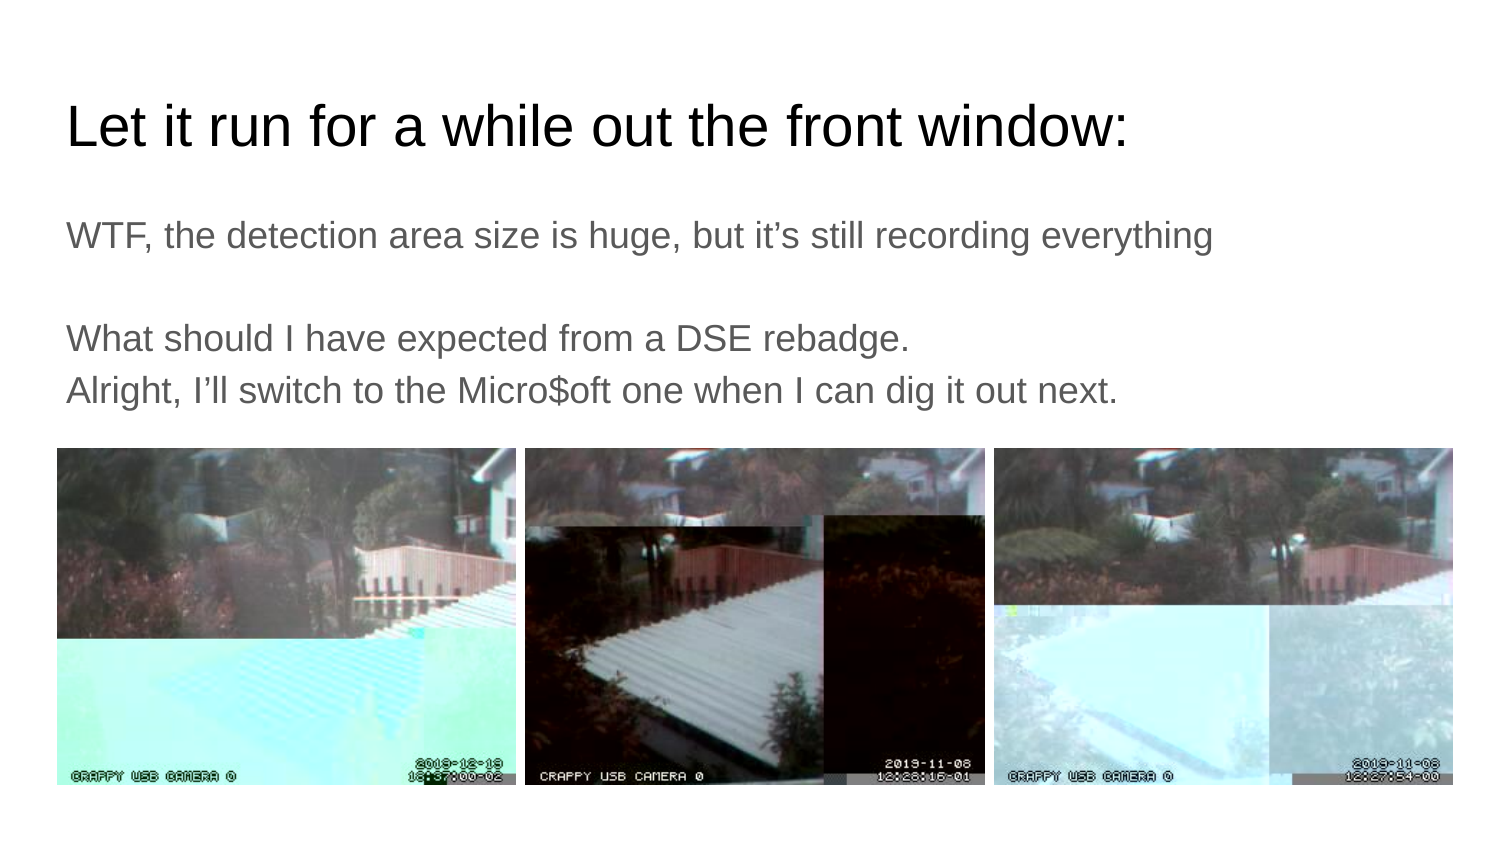

# Let it run for a while out the front window:
WTF, the detection area size is huge, but it’s still recording everything
What should I have expected from a DSE rebadge.
Alright, I’ll switch to the Micro$oft one when I can dig it out next.